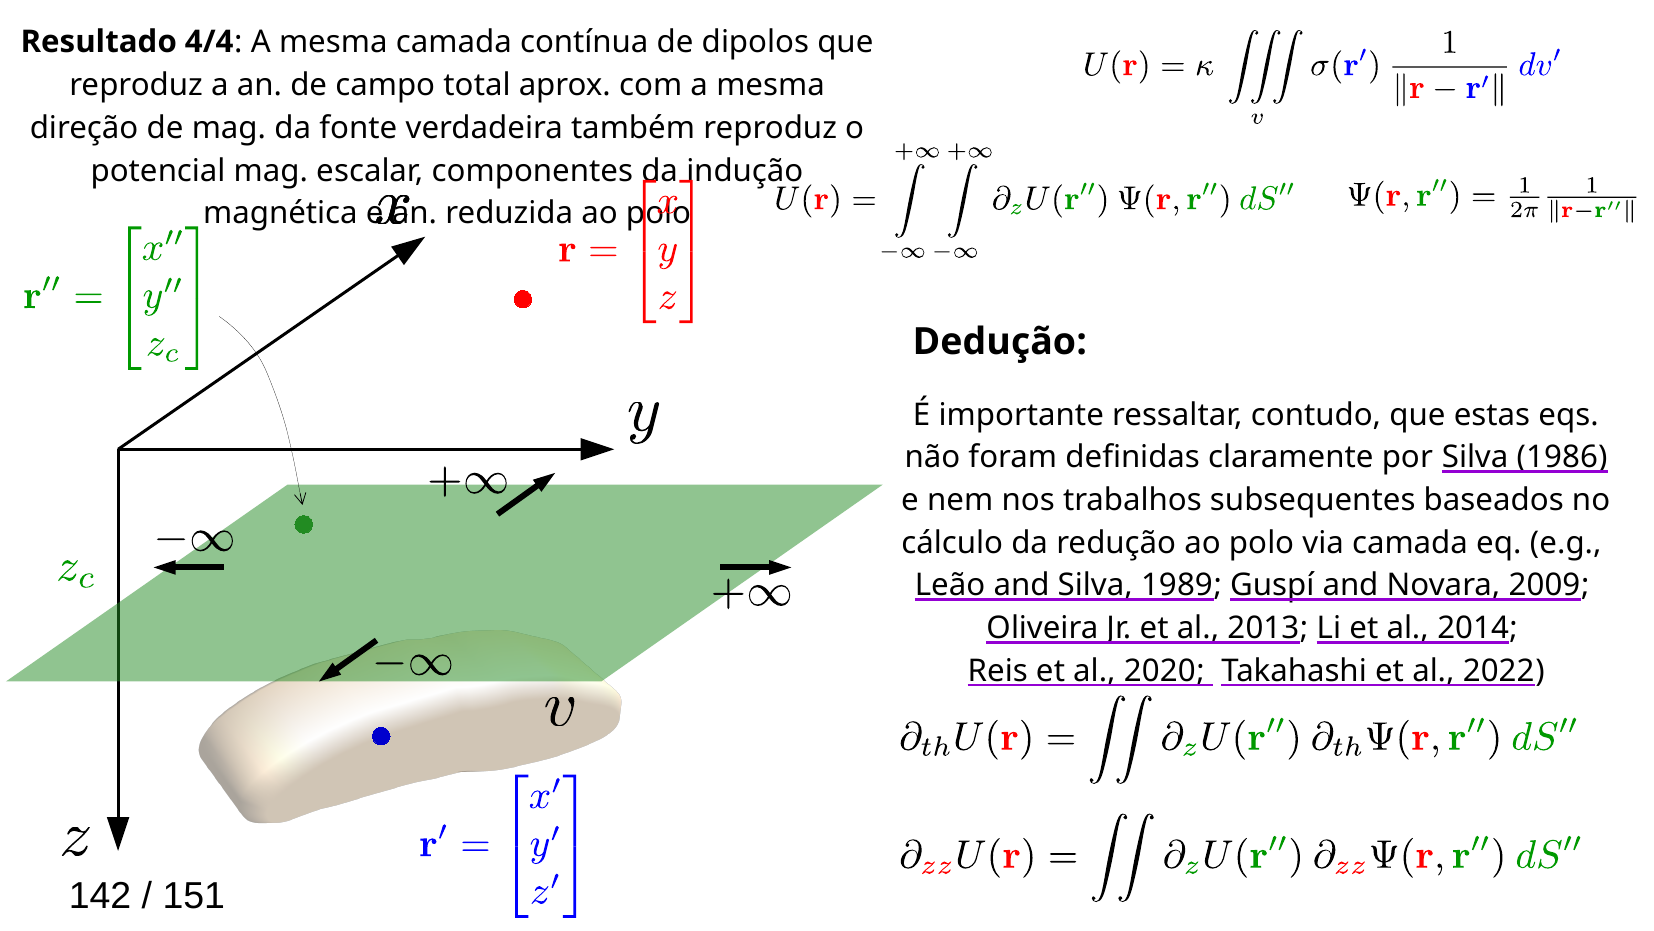

Resultado 4/4: A mesma camada contínua de dipolos que reproduz a an. de campo total aprox. com a mesma direção de mag. da fonte verdadeira também reproduz o potencial mag. escalar, componentes da indução magnética e an. reduzida ao polo
Dedução:
É importante ressaltar, contudo, que estas eqs. não foram definidas claramente por Silva (1986) e nem nos trabalhos subsequentes baseados no cálculo da redução ao polo via camada eq. (e.g., Leão and Silva, 1989; Guspı́ and Novara, 2009; Oliveira Jr. et al., 2013; Li et al., 2014; Reis et al., 2020; Takahashi et al., 2022)